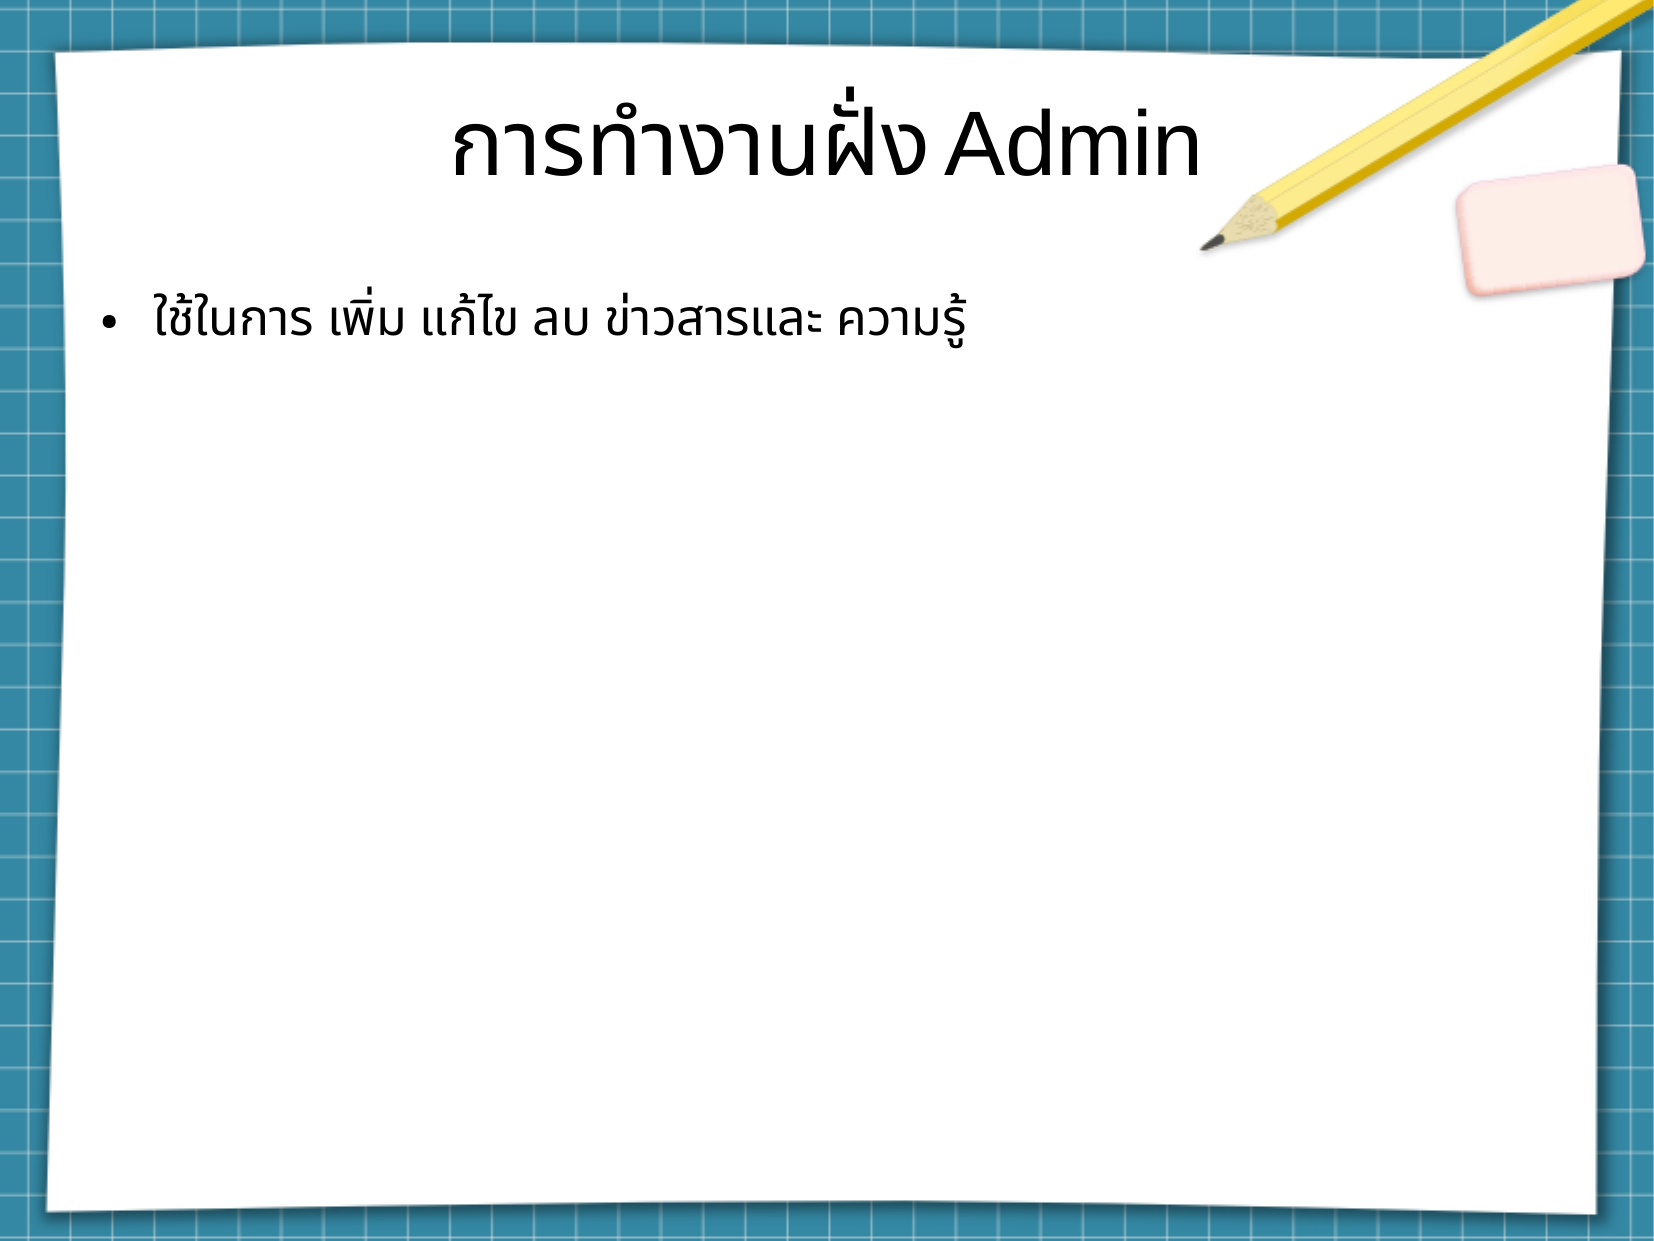

# การทำงานฝั่ง Admin
ใช้ในการ เพิ่ม แก้ไข ลบ ข่าวสารและ ความรู้